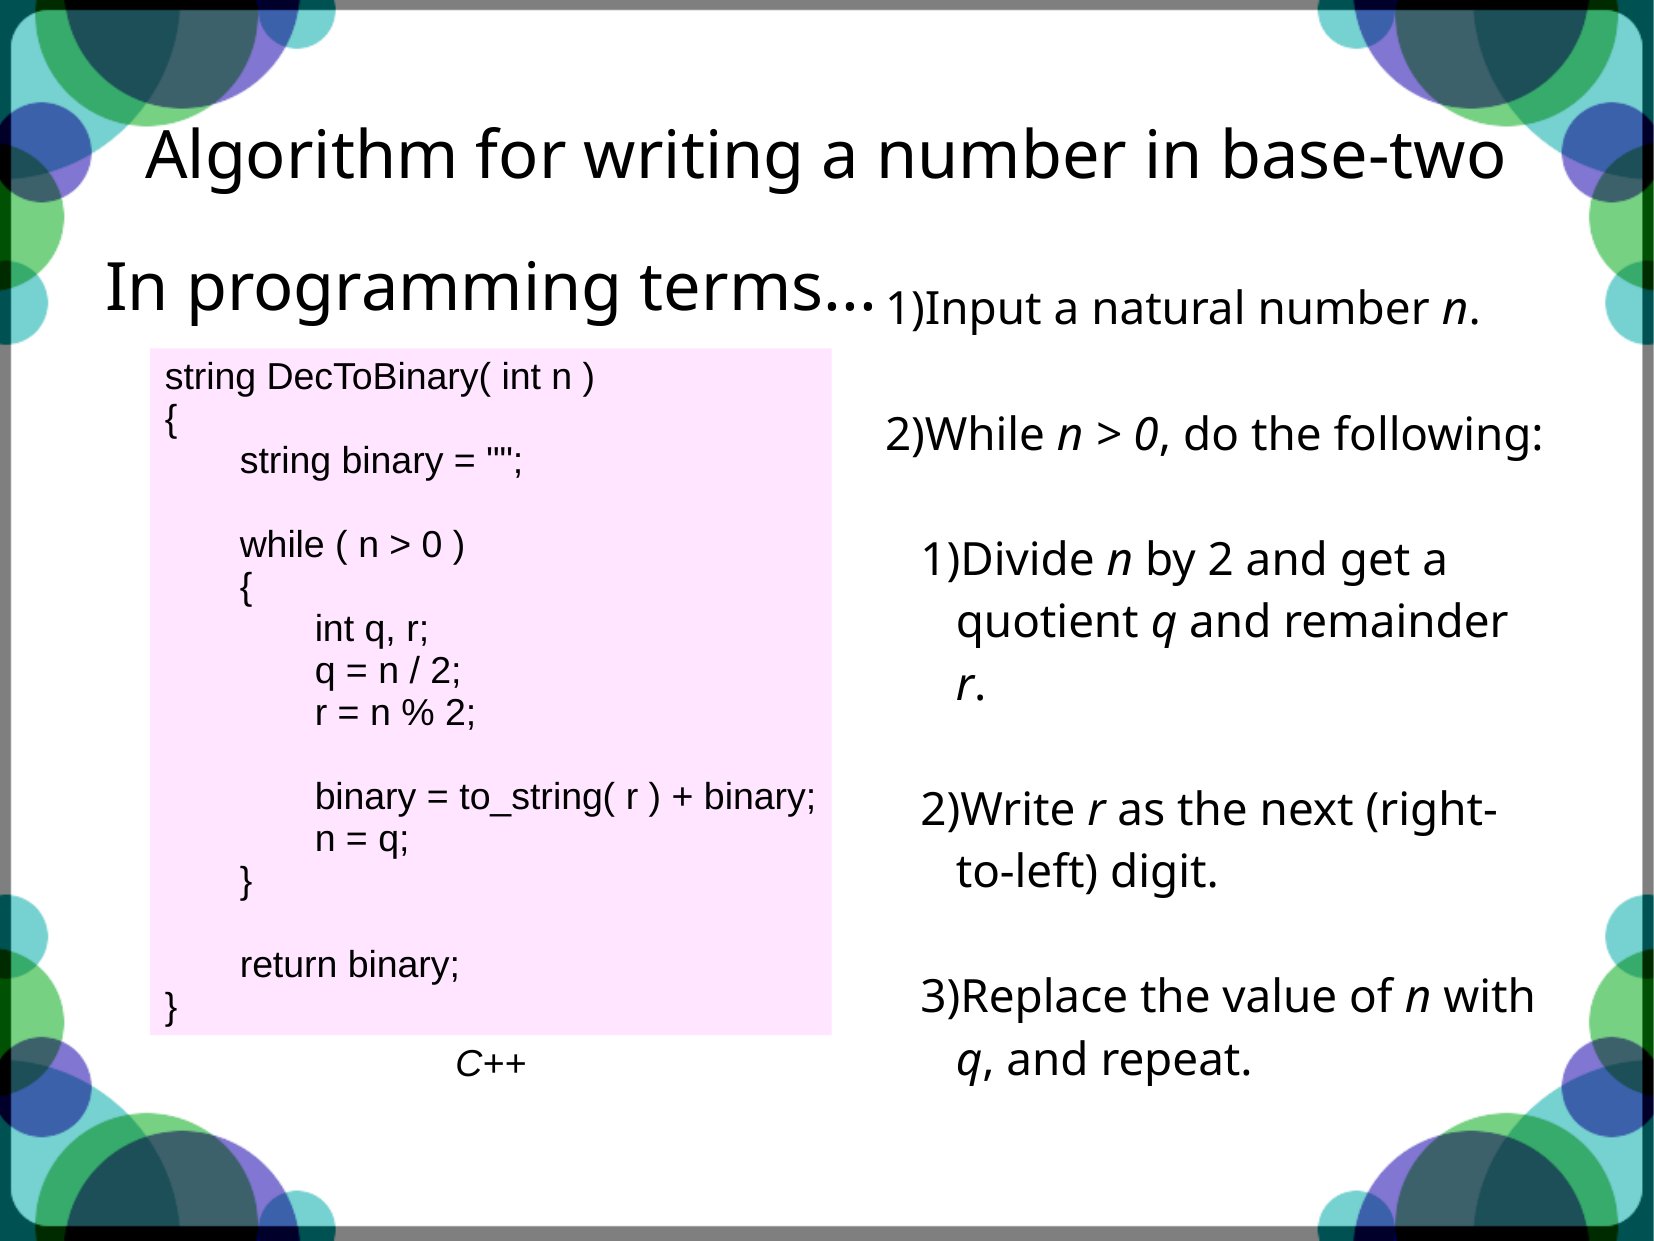

# Algorithm for writing a number in base-two
In programming terms...
Input a natural number n.
While n > 0, do the following:
Divide n by 2 and get a quotient q and remainder r.
Write r as the next (right-to-left) digit.
Replace the value of n with q, and repeat.
string DecToBinary( int n )
{
	string binary = "";
	while ( n > 0 )
	{
		int q, r;
		q = n / 2;
		r = n % 2;
		binary = to_string( r ) + binary;
		n = q;
	}
	return binary;
}
C++